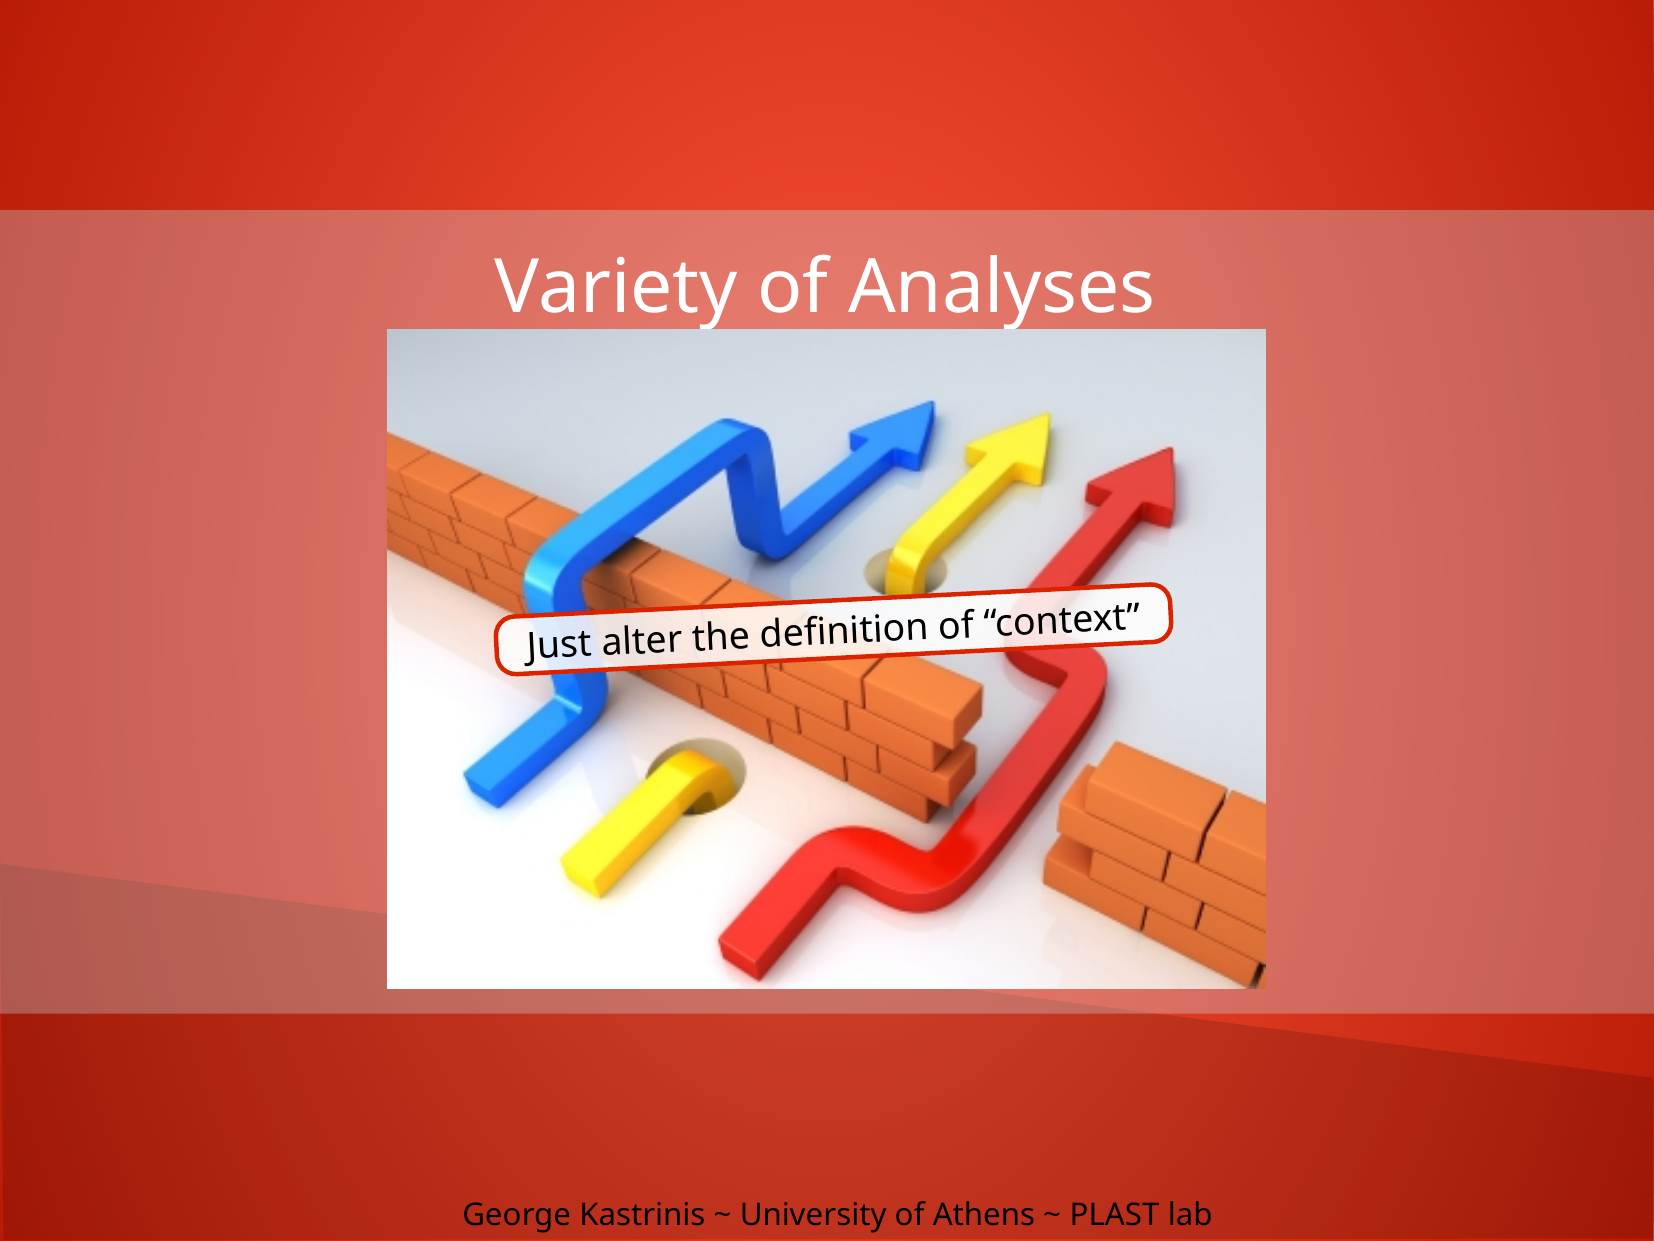

Variety of Analyses
Just alter the definition of “context”
George Kastrinis ~ University of Athens ~ PLAST lab